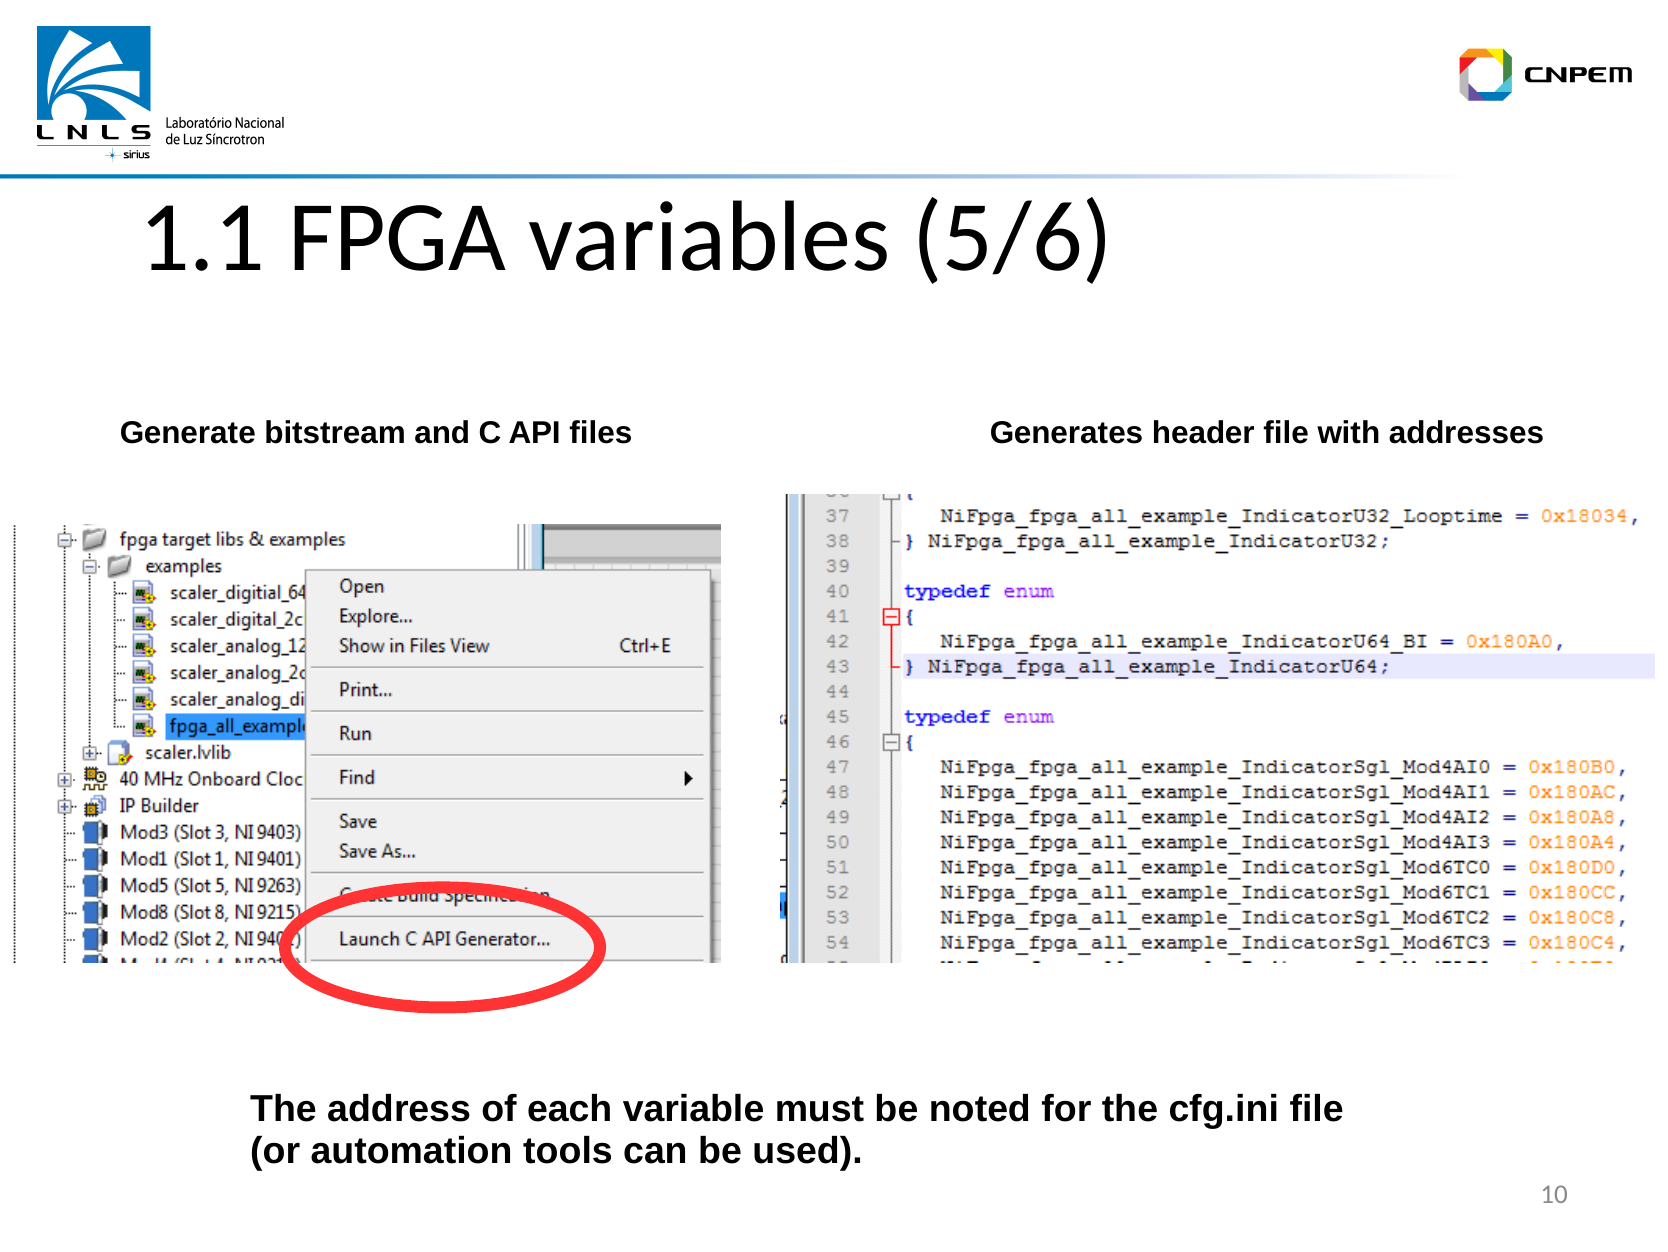

1.1 FPGA variables (5/6)
Generates header file with addresses
Generate bitstream and C API files
The address of each variable must be noted for the cfg.ini file
(or automation tools can be used).
10